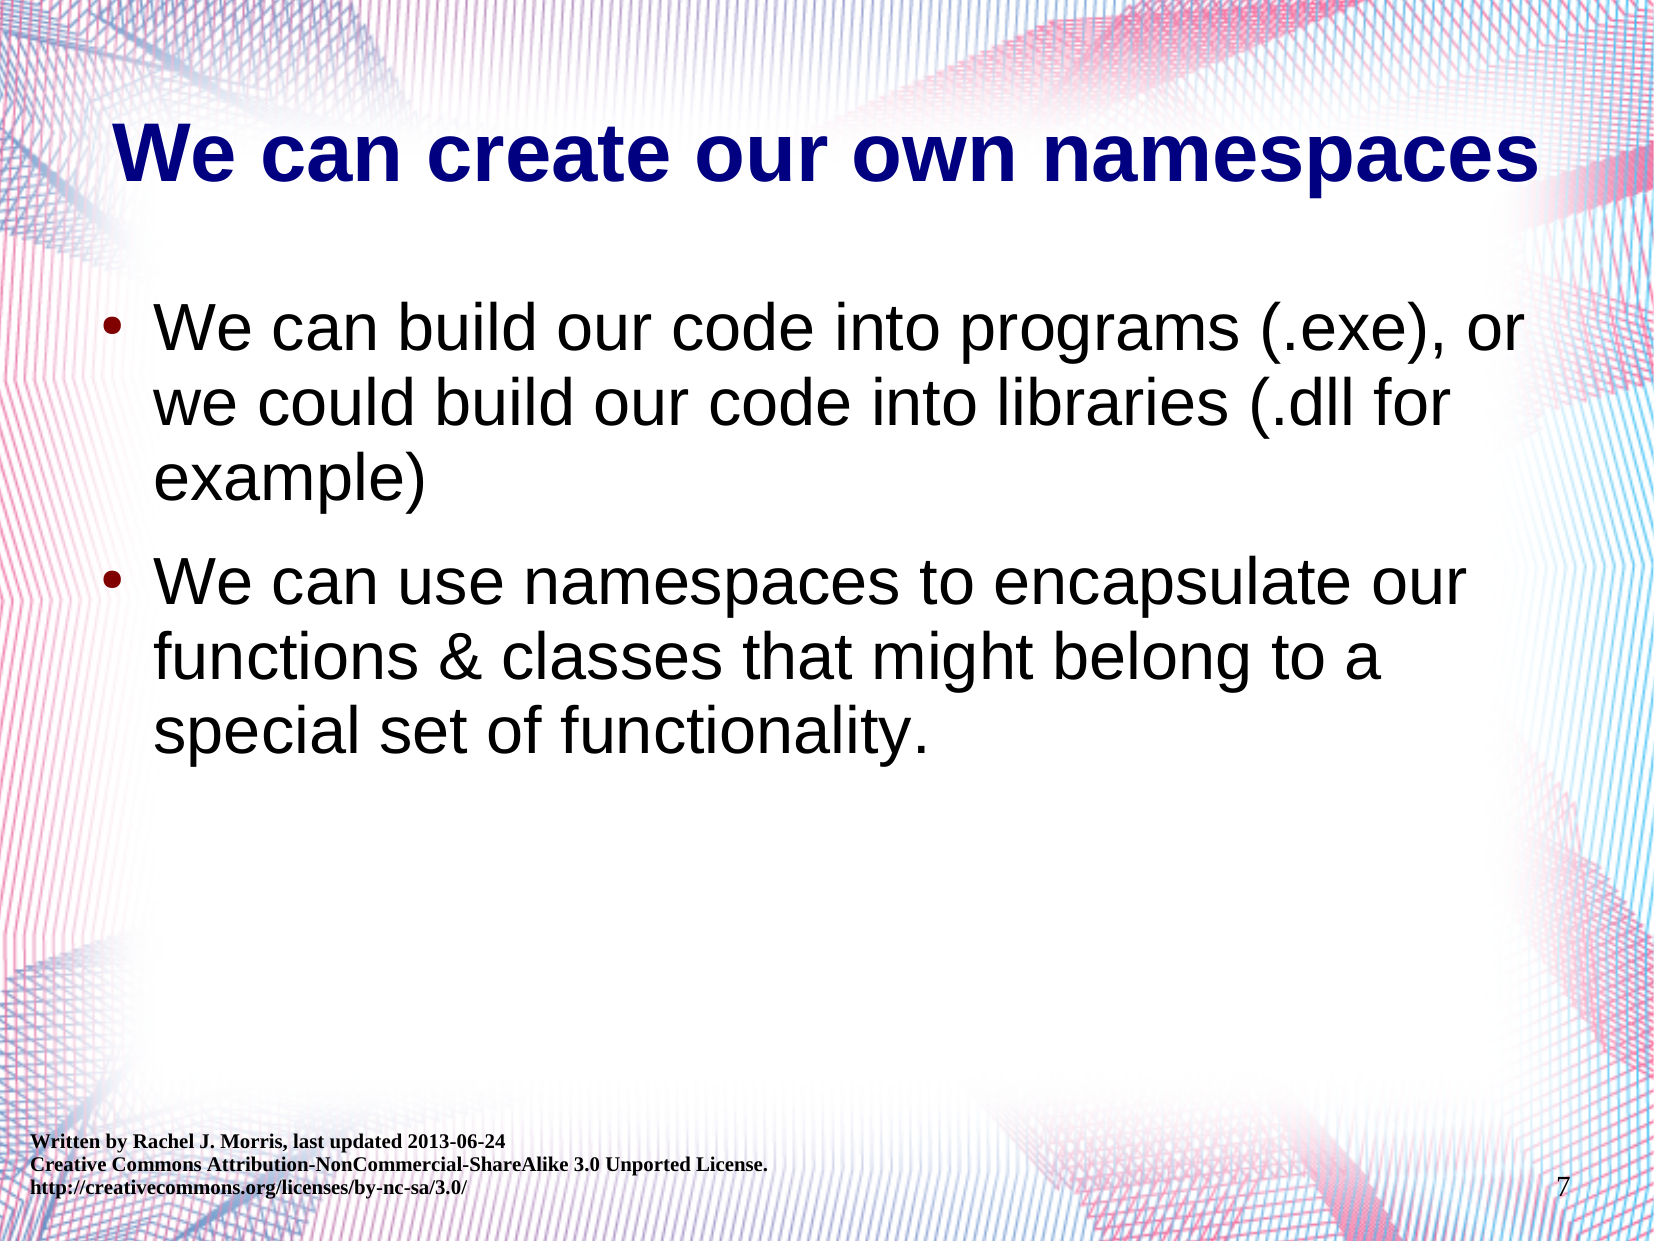

# We can create our own namespaces
We can build our code into programs (.exe), or we could build our code into libraries (.dll for example)
We can use namespaces to encapsulate our functions & classes that might belong to a special set of functionality.
7